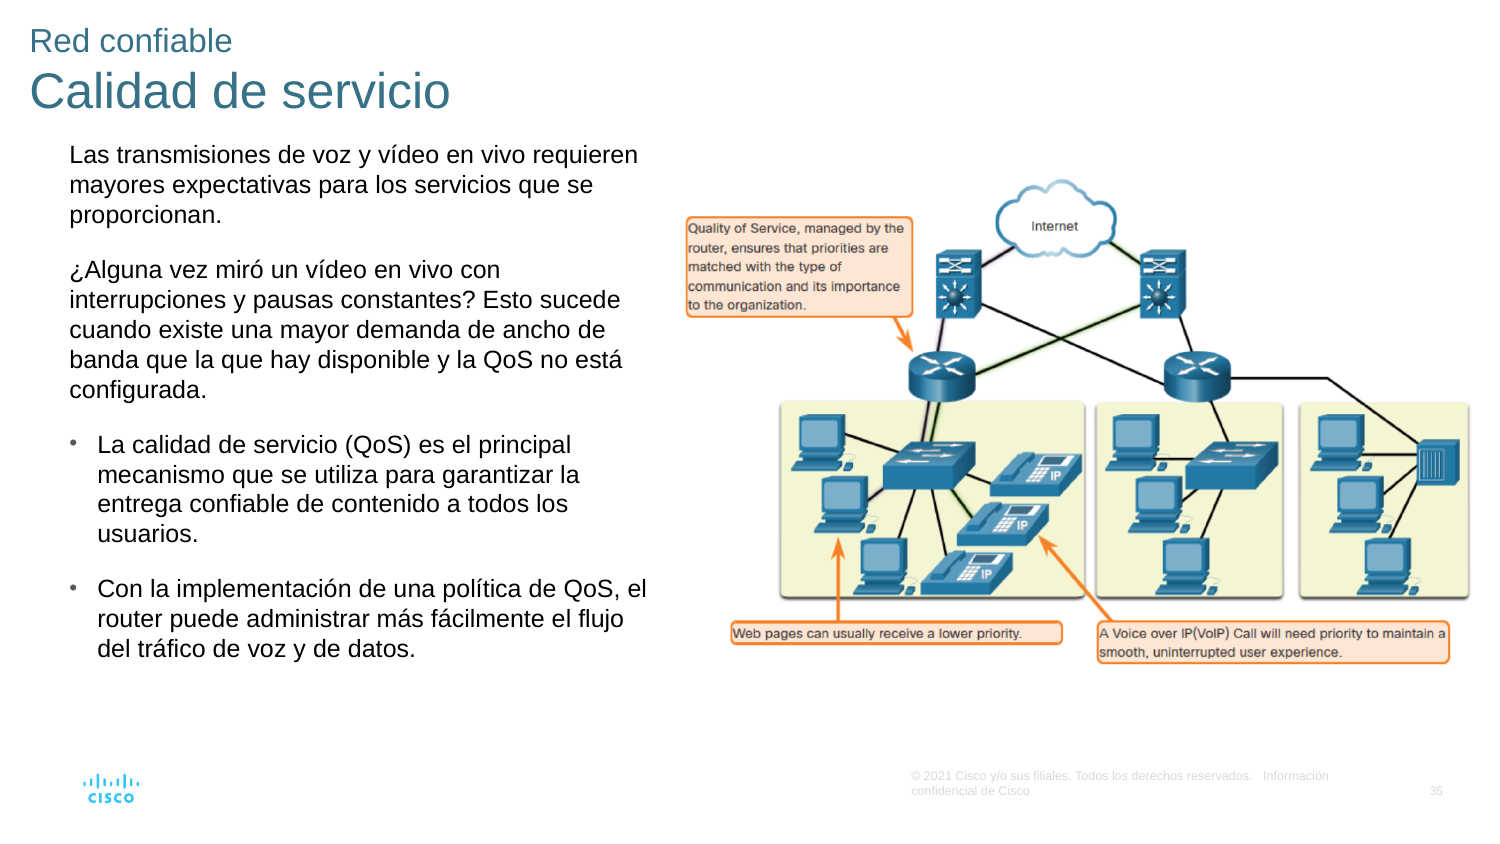

# Red confiable Calidad de servicio
Las transmisiones de voz y vídeo en vivo requieren mayores expectativas para los servicios que se proporcionan.
¿Alguna vez miró un vídeo en vivo con interrupciones y pausas constantes? Esto sucede cuando existe una mayor demanda de ancho de banda que la que hay disponible y la QoS no está configurada.
La calidad de servicio (QoS) es el principal mecanismo que se utiliza para garantizar la entrega confiable de contenido a todos los usuarios.
Con la implementación de una política de QoS, el router puede administrar más fácilmente el flujo del tráfico de voz y de datos.